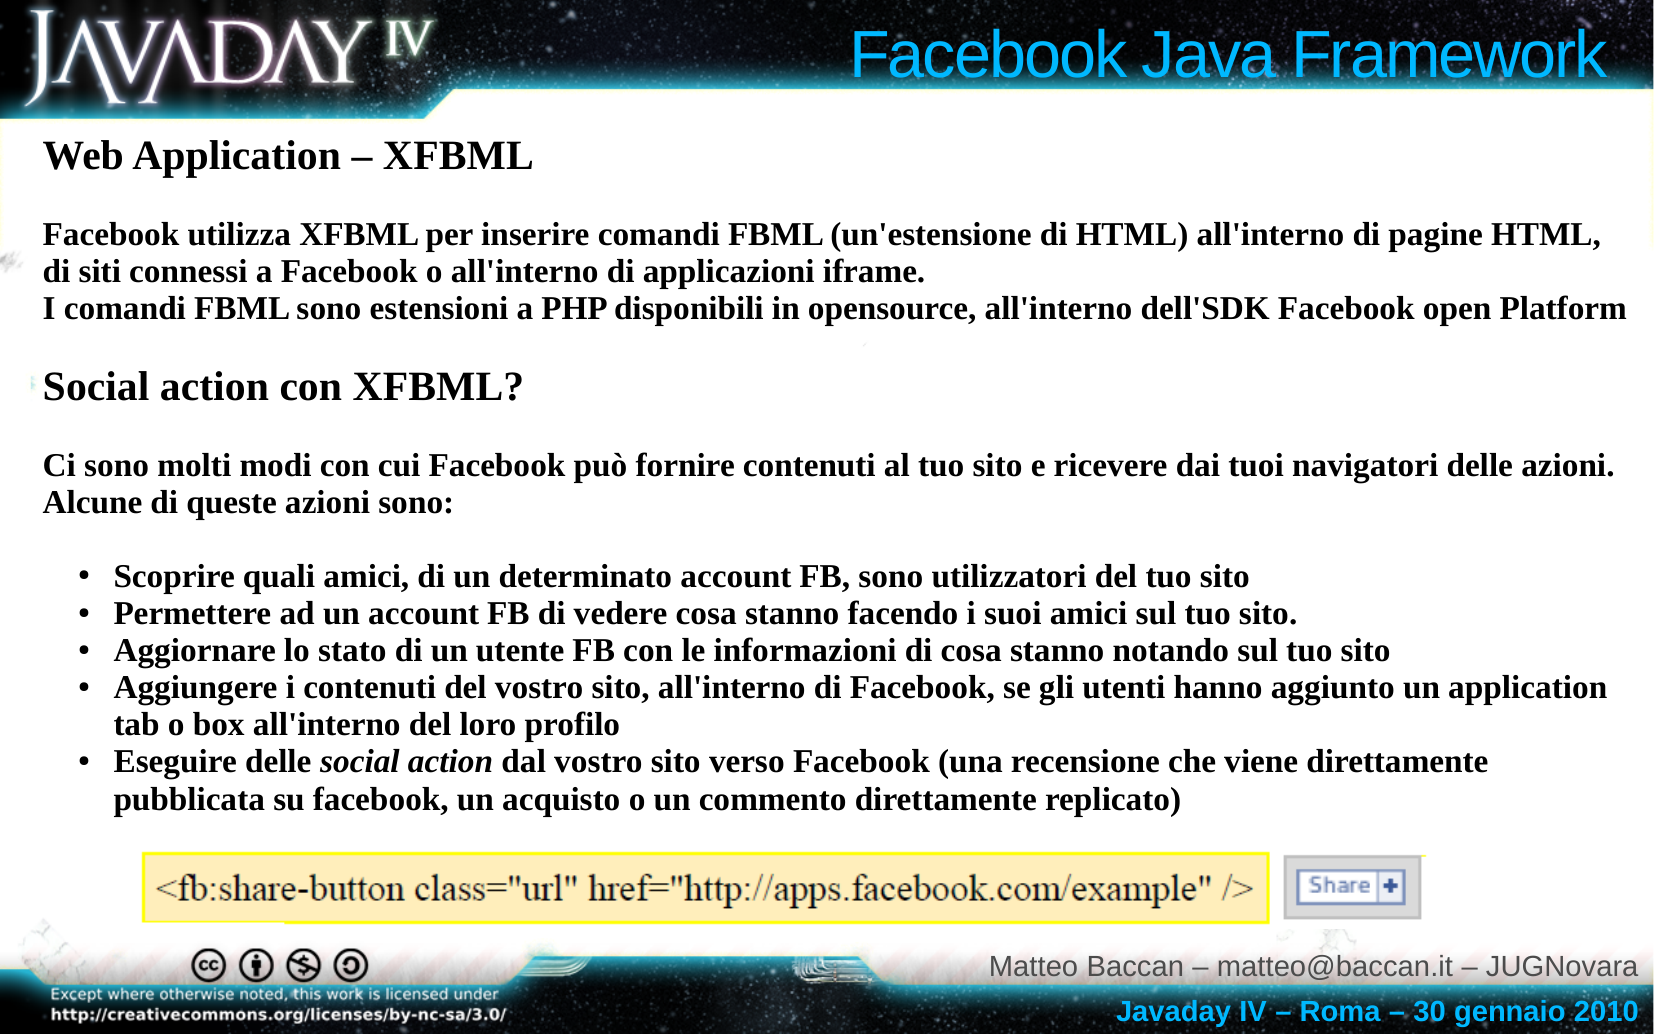

# Facebook Java Framework
Web Application – XFBML
Facebook utilizza XFBML per inserire comandi FBML (un'estensione di HTML) all'interno di pagine HTML, di siti connessi a Facebook o all'interno di applicazioni iframe.
I comandi FBML sono estensioni a PHP disponibili in opensource, all'interno dell'SDK Facebook open Platform
Social action con XFBML?
Ci sono molti modi con cui Facebook può fornire contenuti al tuo sito e ricevere dai tuoi navigatori delle azioni. Alcune di queste azioni sono:
Scoprire quali amici, di un determinato account FB, sono utilizzatori del tuo sito
Permettere ad un account FB di vedere cosa stanno facendo i suoi amici sul tuo sito.
Aggiornare lo stato di un utente FB con le informazioni di cosa stanno notando sul tuo sito
Aggiungere i contenuti del vostro sito, all'interno di Facebook, se gli utenti hanno aggiunto un application tab o box all'interno del loro profilo
Eseguire delle social action dal vostro sito verso Facebook (una recensione che viene direttamente pubblicata su facebook, un acquisto o un commento direttamente replicato)